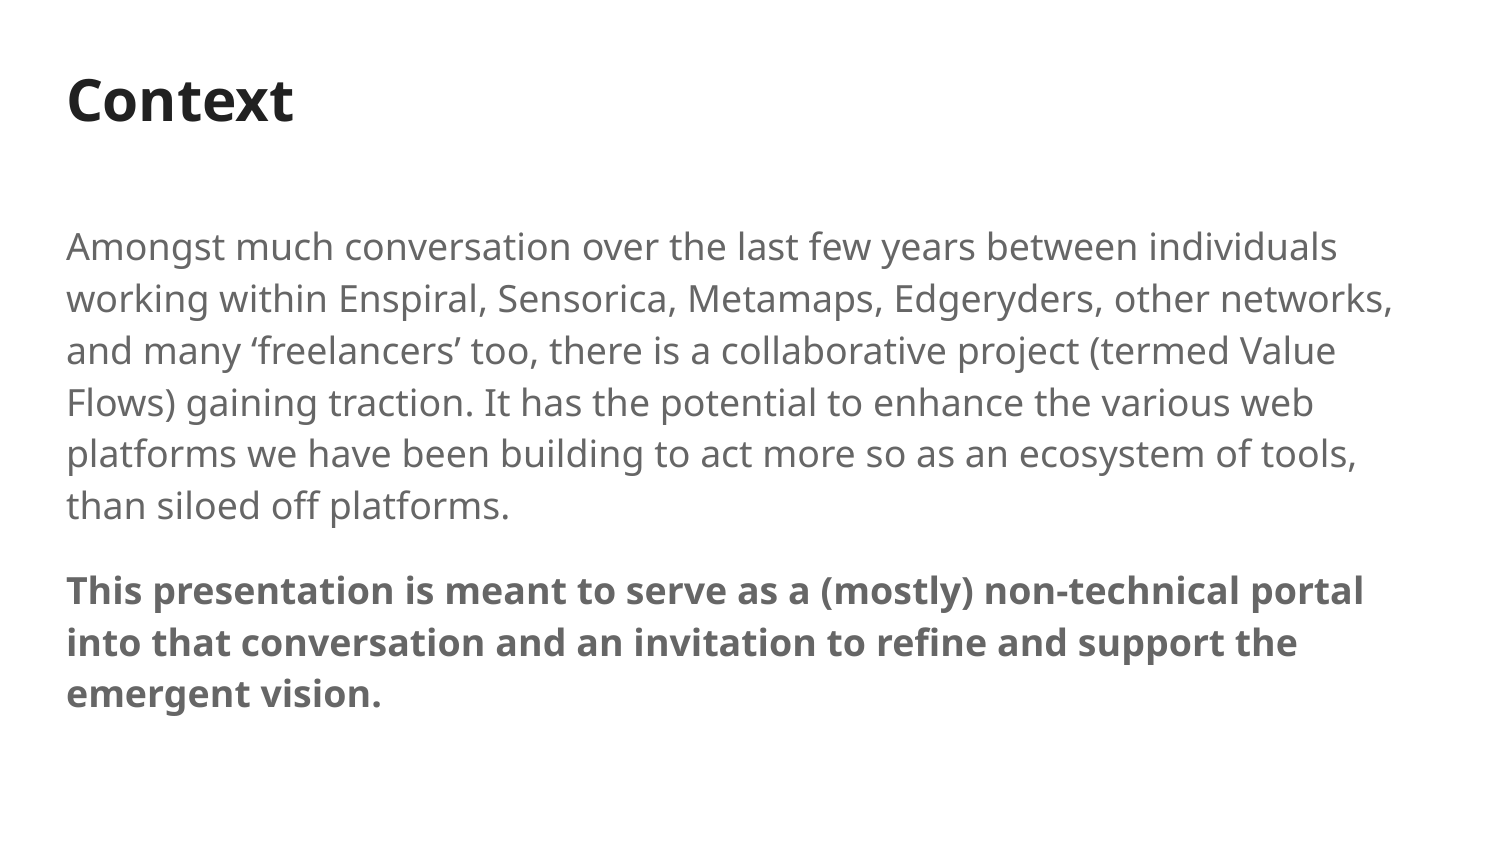

# Context
Amongst much conversation over the last few years between individuals working within Enspiral, Sensorica, Metamaps, Edgeryders, other networks, and many ‘freelancers’ too, there is a collaborative project (termed Value Flows) gaining traction. It has the potential to enhance the various web platforms we have been building to act more so as an ecosystem of tools, than siloed off platforms.
This presentation is meant to serve as a (mostly) non-technical portal into that conversation and an invitation to refine and support the emergent vision.